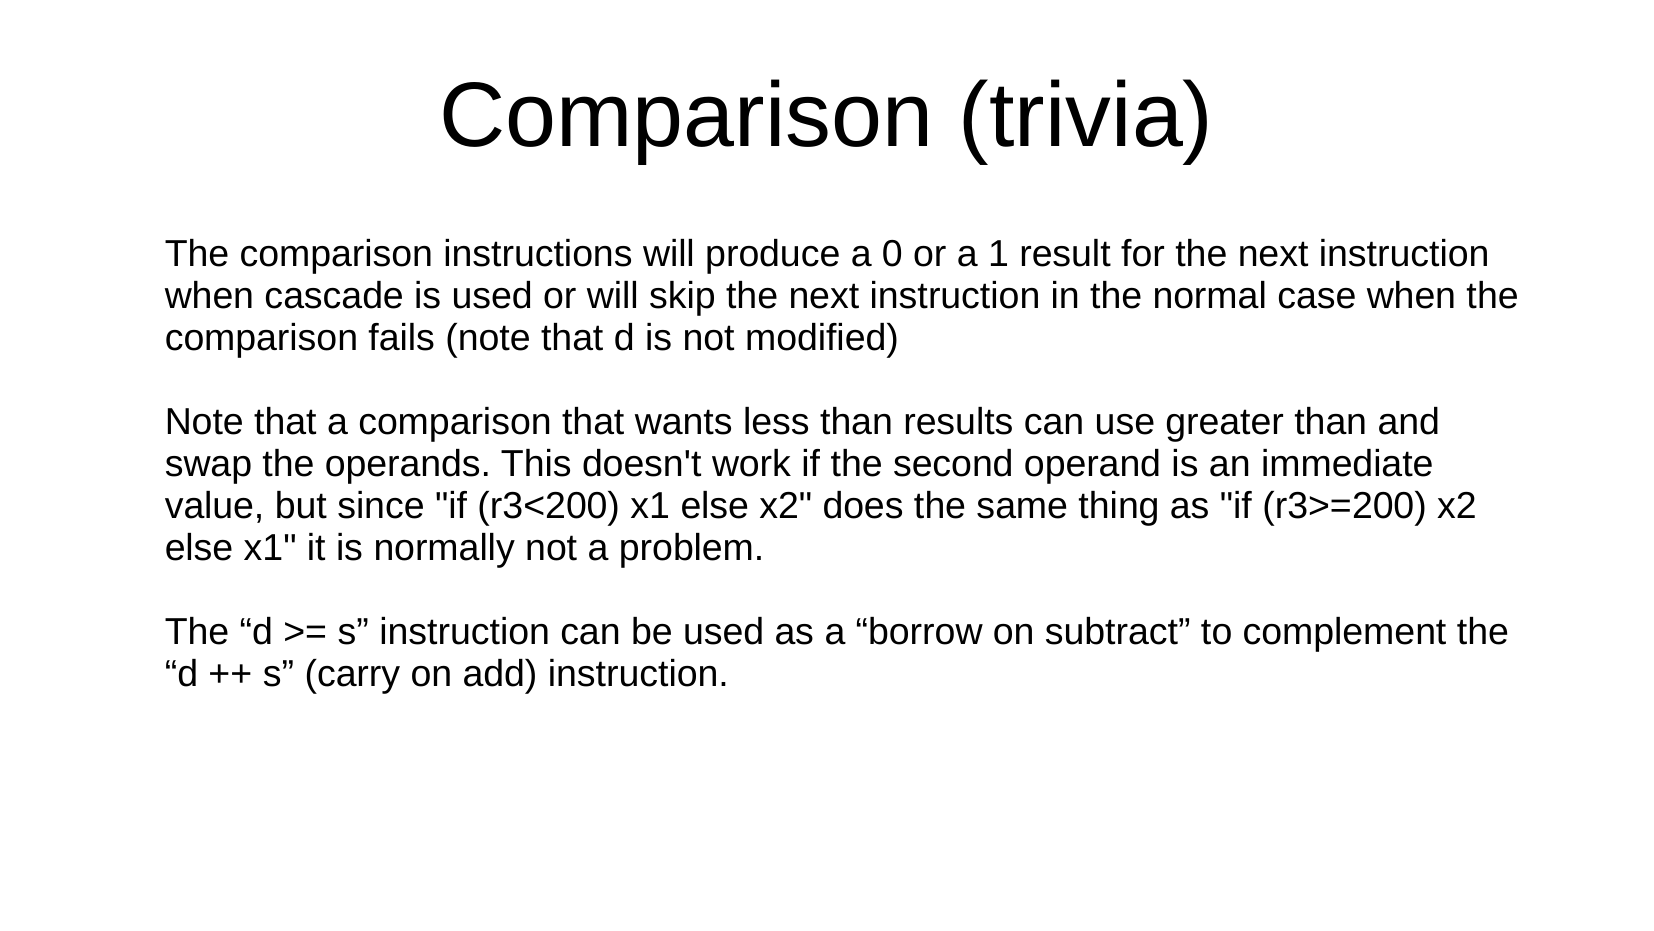

# Comparison (trivia)
The comparison instructions will produce a 0 or a 1 result for the next instruction when cascade is used or will skip the next instruction in the normal case when the comparison fails (note that d is not modified)
Note that a comparison that wants less than results can use greater than and swap the operands. This doesn't work if the second operand is an immediate value, but since "if (r3<200) x1 else x2" does the same thing as "if (r3>=200) x2 else x1" it is normally not a problem.
The “d >= s” instruction can be used as a “borrow on subtract” to complement the “d ++ s” (carry on add) instruction.